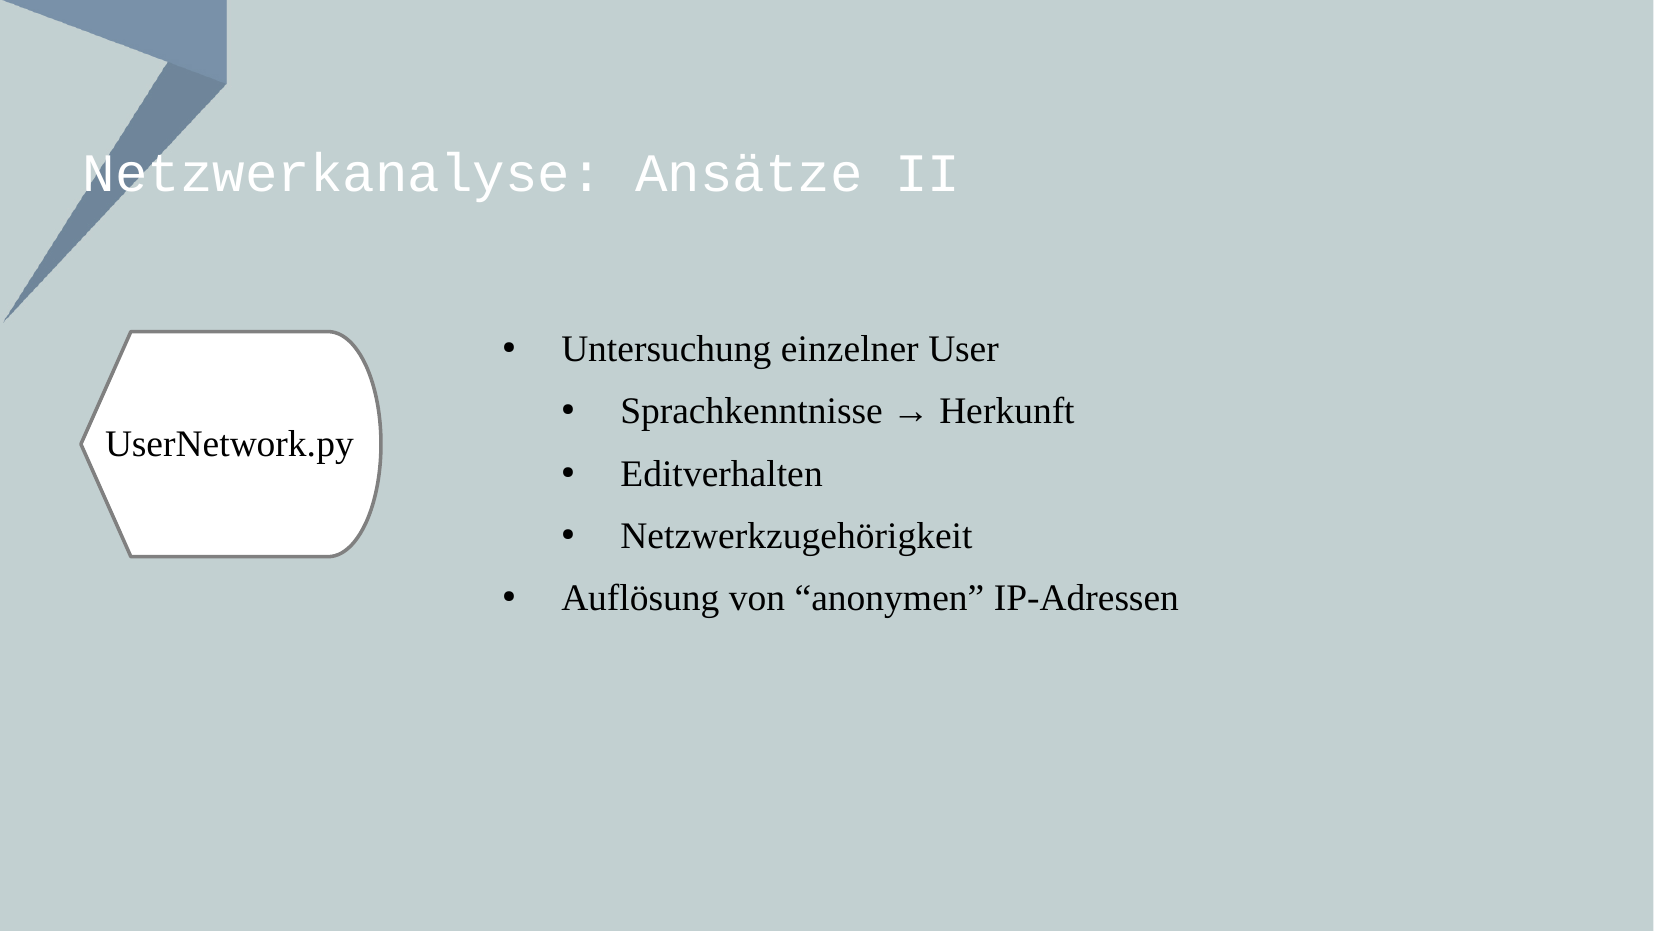

# Netzwerkanalyse: Ansätze II
Untersuchung einzelner User
Sprachkenntnisse → Herkunft
Editverhalten
Netzwerkzugehörigkeit
Auflösung von “anonymen” IP-Adressen
UserNetwork.py